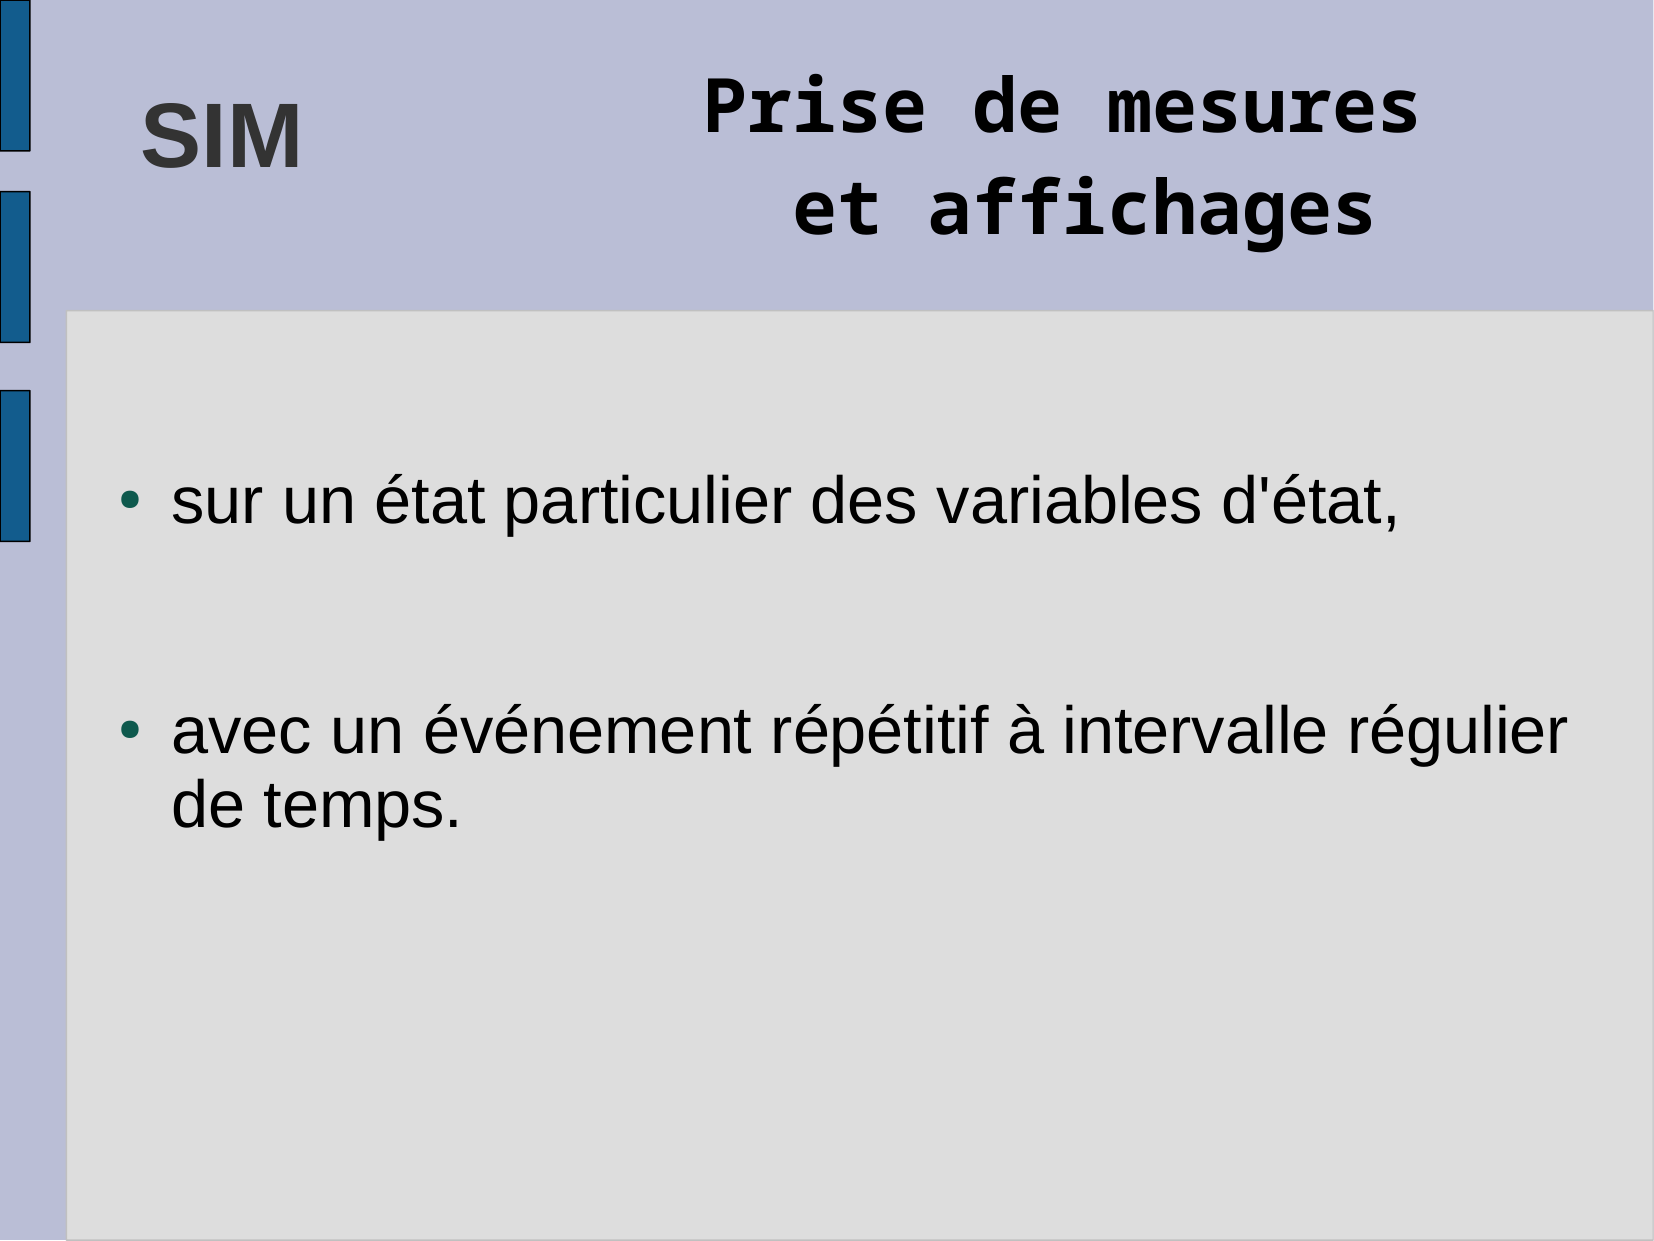

# SIM
Prise de mesures
et affichages
sur un état particulier des variables d'état,
avec un événement répétitif à intervalle régulier de temps.